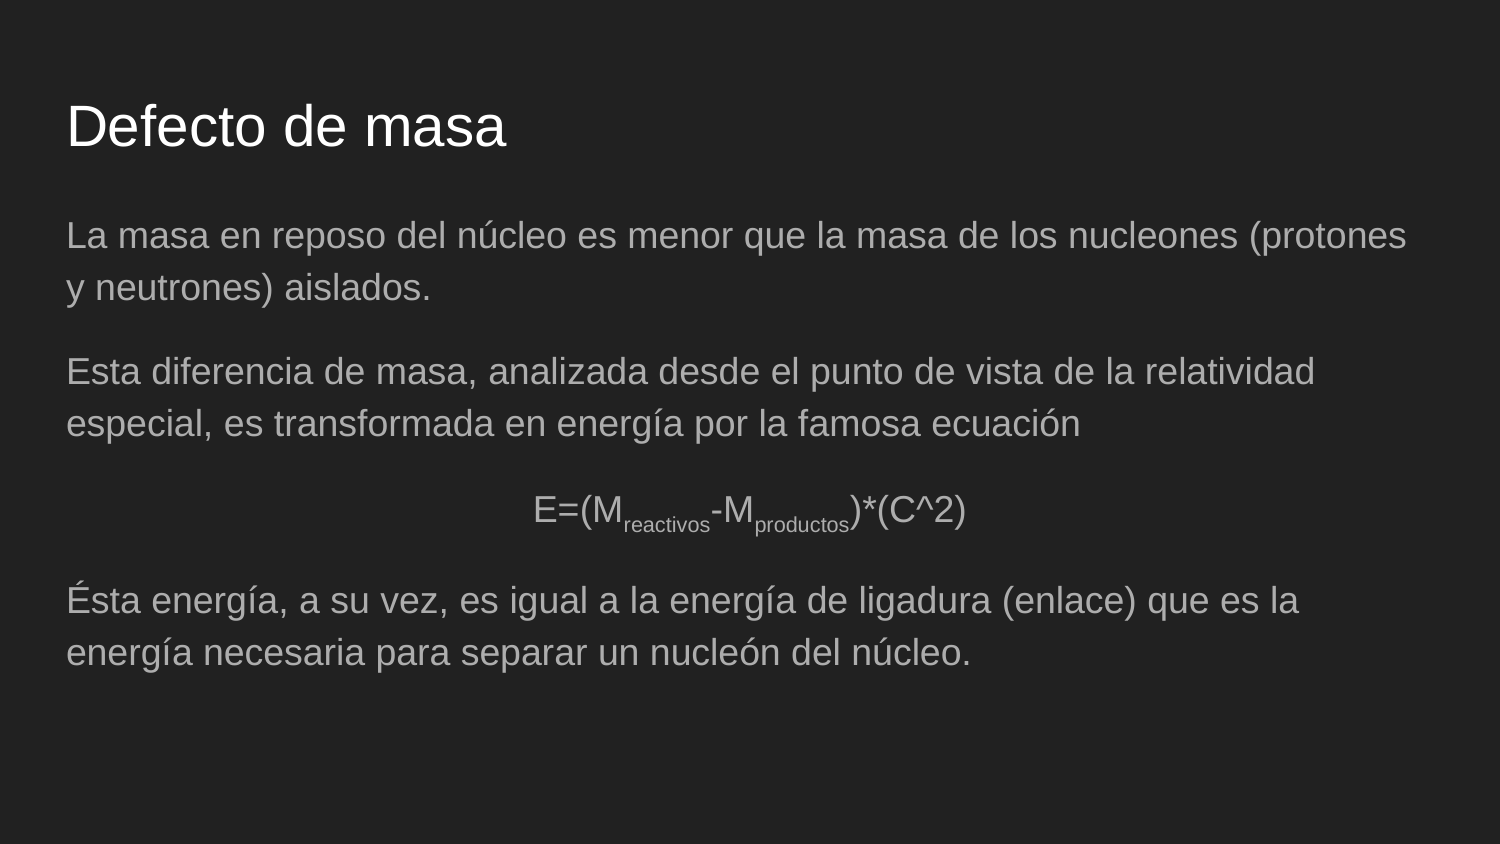

# Defecto de masa
La masa en reposo del núcleo es menor que la masa de los nucleones (protones y neutrones) aislados.
Esta diferencia de masa, analizada desde el punto de vista de la relatividad especial, es transformada en energía por la famosa ecuación
E=(Mreactivos-Mproductos)*(C^2)
Ésta energía, a su vez, es igual a la energía de ligadura (enlace) que es la energía necesaria para separar un nucleón del núcleo.